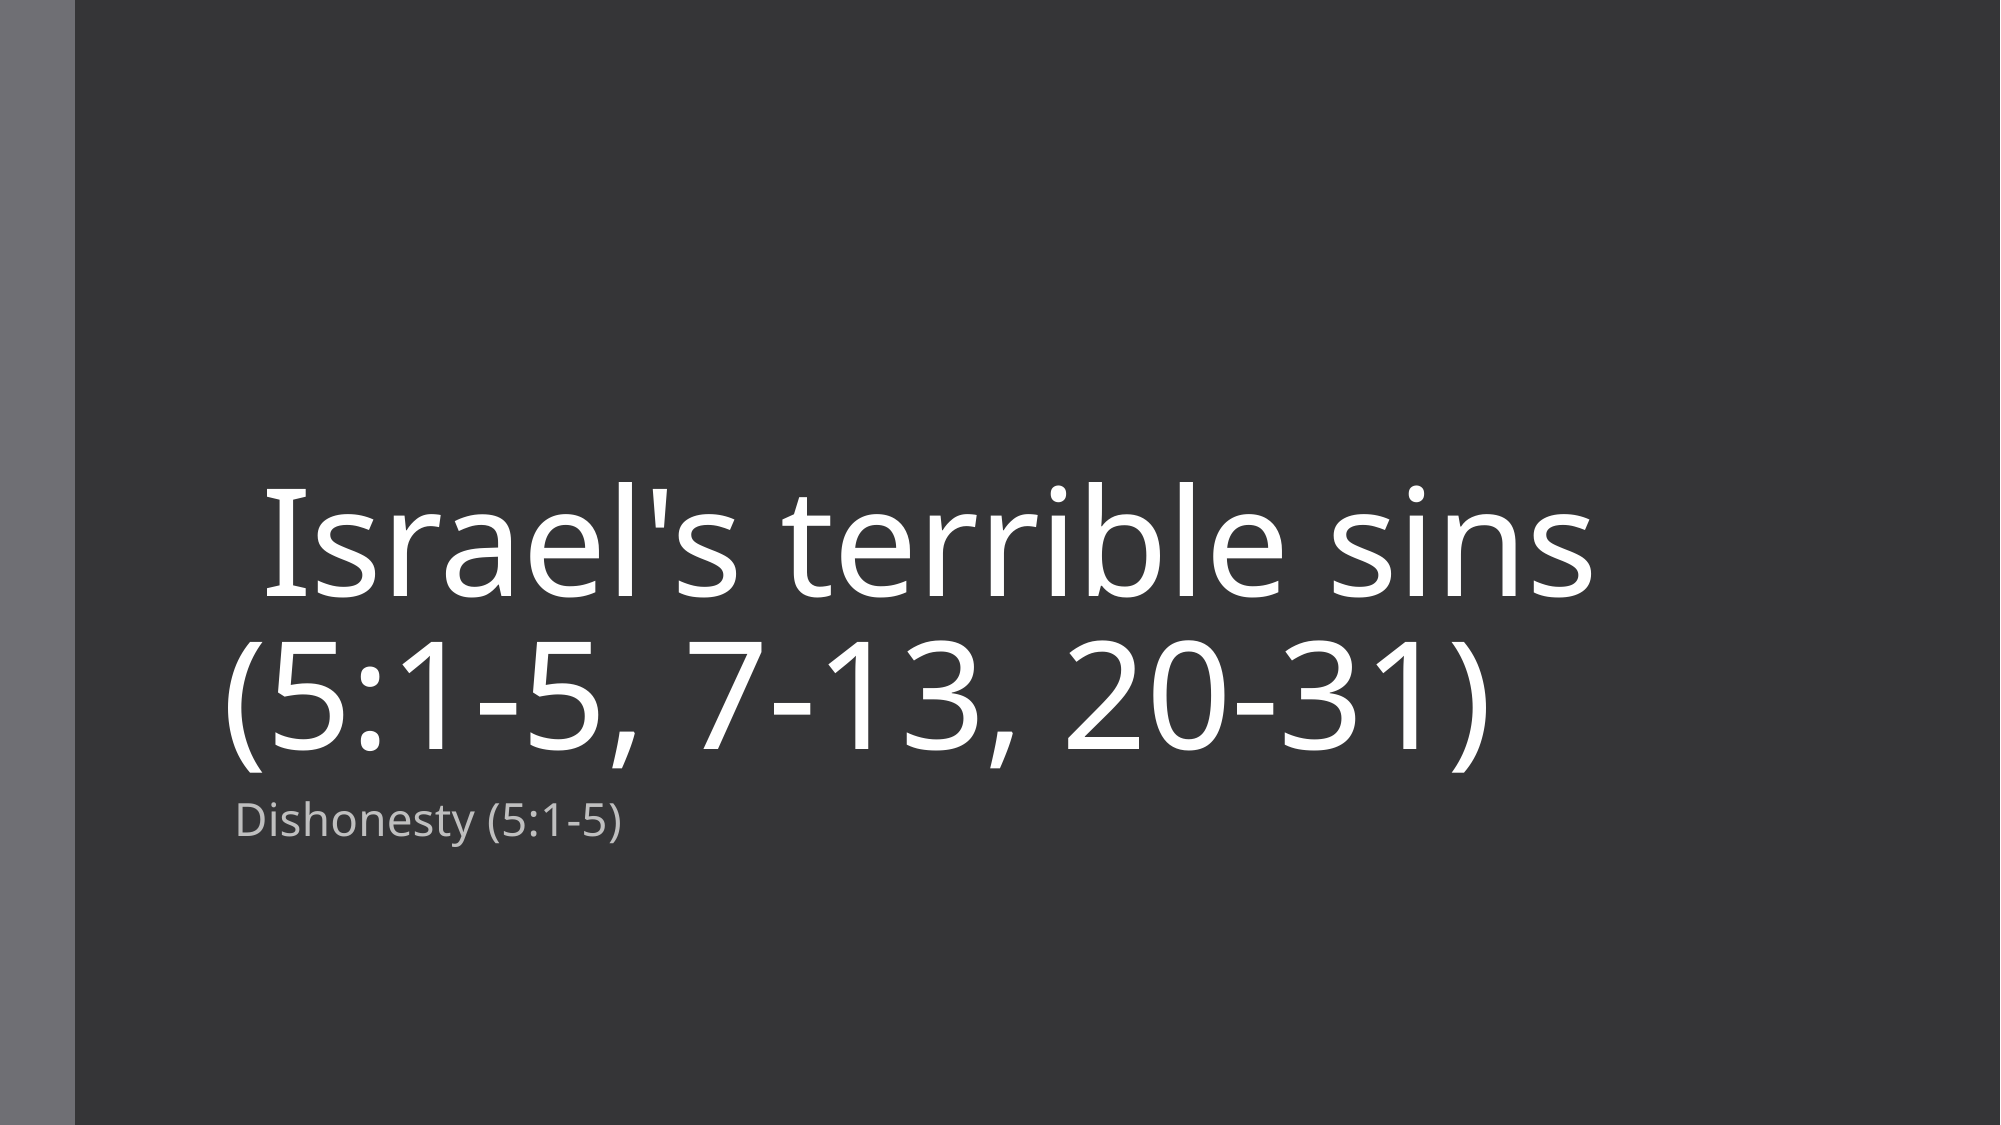

# Israel's terrible sins (5:1-5, 7-13, 20-31)
 Dishonesty (5:1-5)